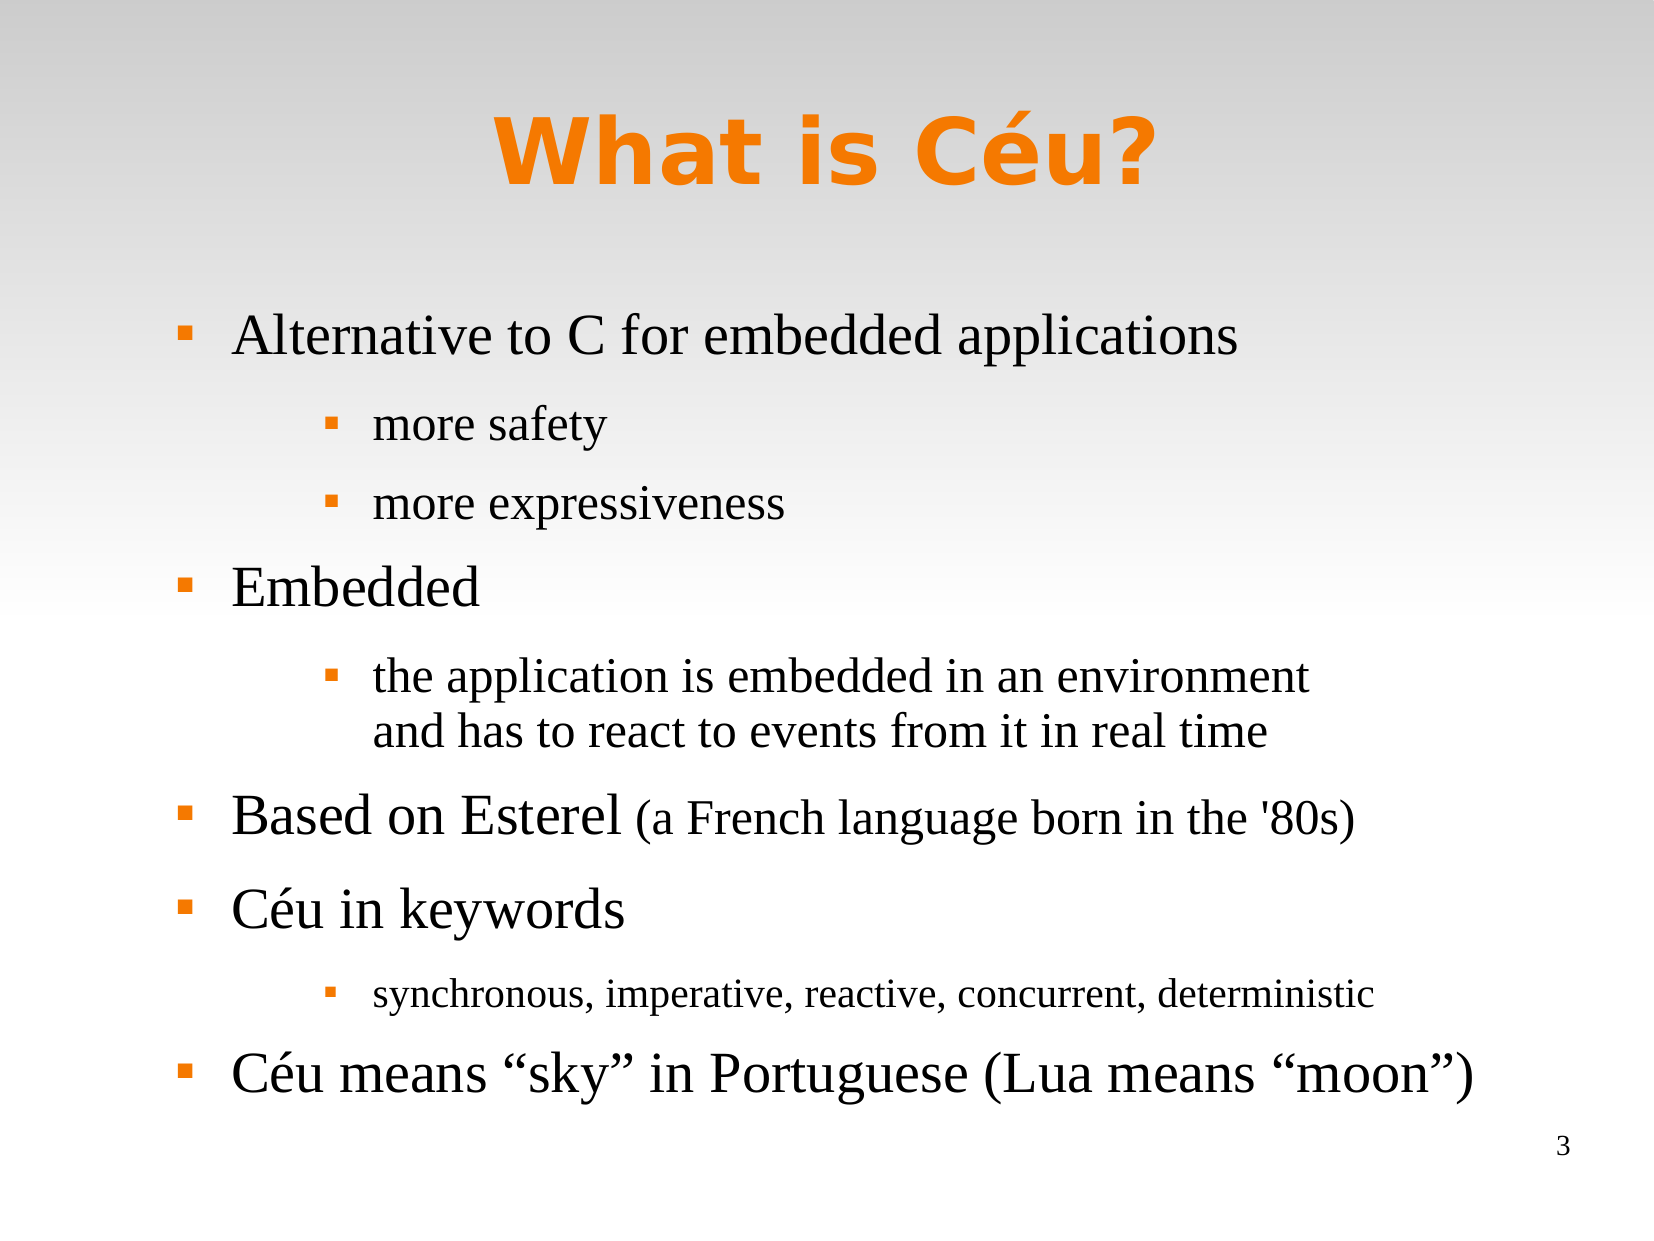

# What is Céu?
Alternative to C for embedded applications
more safety
more expressiveness
Embedded
the application is embedded in an environment and has to react to events from it in real time
Based on Esterel (a French language born in the '80s)
Céu in keywords
synchronous, imperative, reactive, concurrent, deterministic
Céu means “sky” in Portuguese (Lua means “moon”)
3